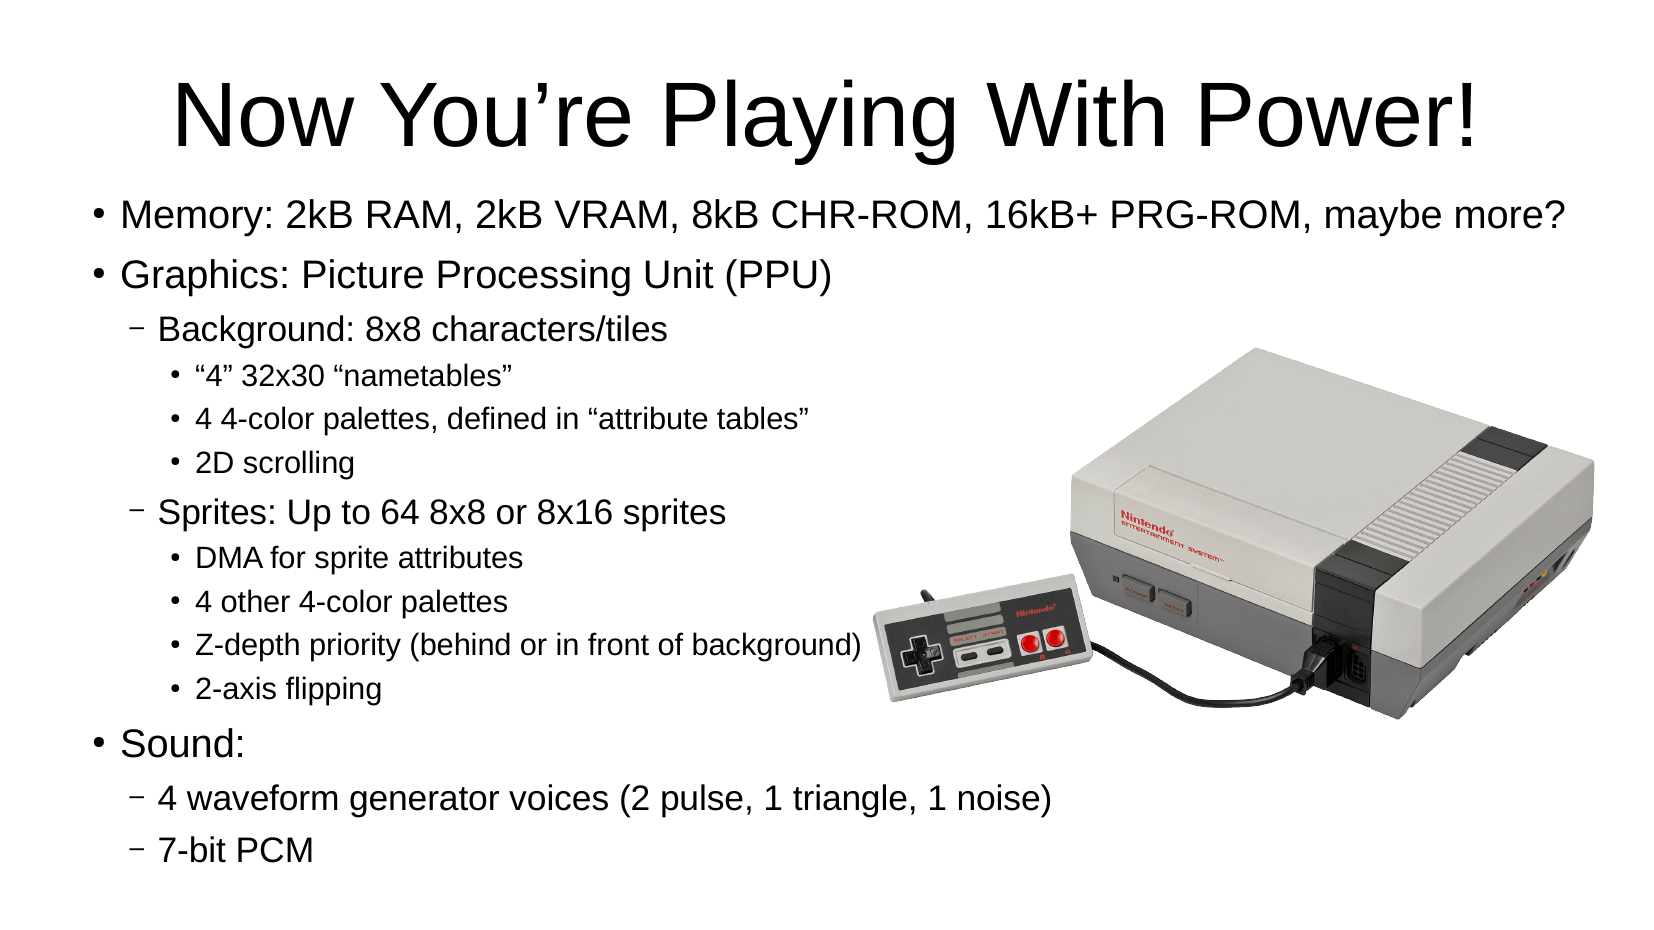

# Now You’re Playing With Power!
Memory: 2kB RAM, 2kB VRAM, 8kB CHR-ROM, 16kB+ PRG-ROM, maybe more?
Graphics: Picture Processing Unit (PPU)
Background: 8x8 characters/tiles
“4” 32x30 “nametables”
4 4-color palettes, defined in “attribute tables”
2D scrolling
Sprites: Up to 64 8x8 or 8x16 sprites
DMA for sprite attributes
4 other 4-color palettes
Z-depth priority (behind or in front of background)
2-axis flipping
Sound:
4 waveform generator voices (2 pulse, 1 triangle, 1 noise)
7-bit PCM